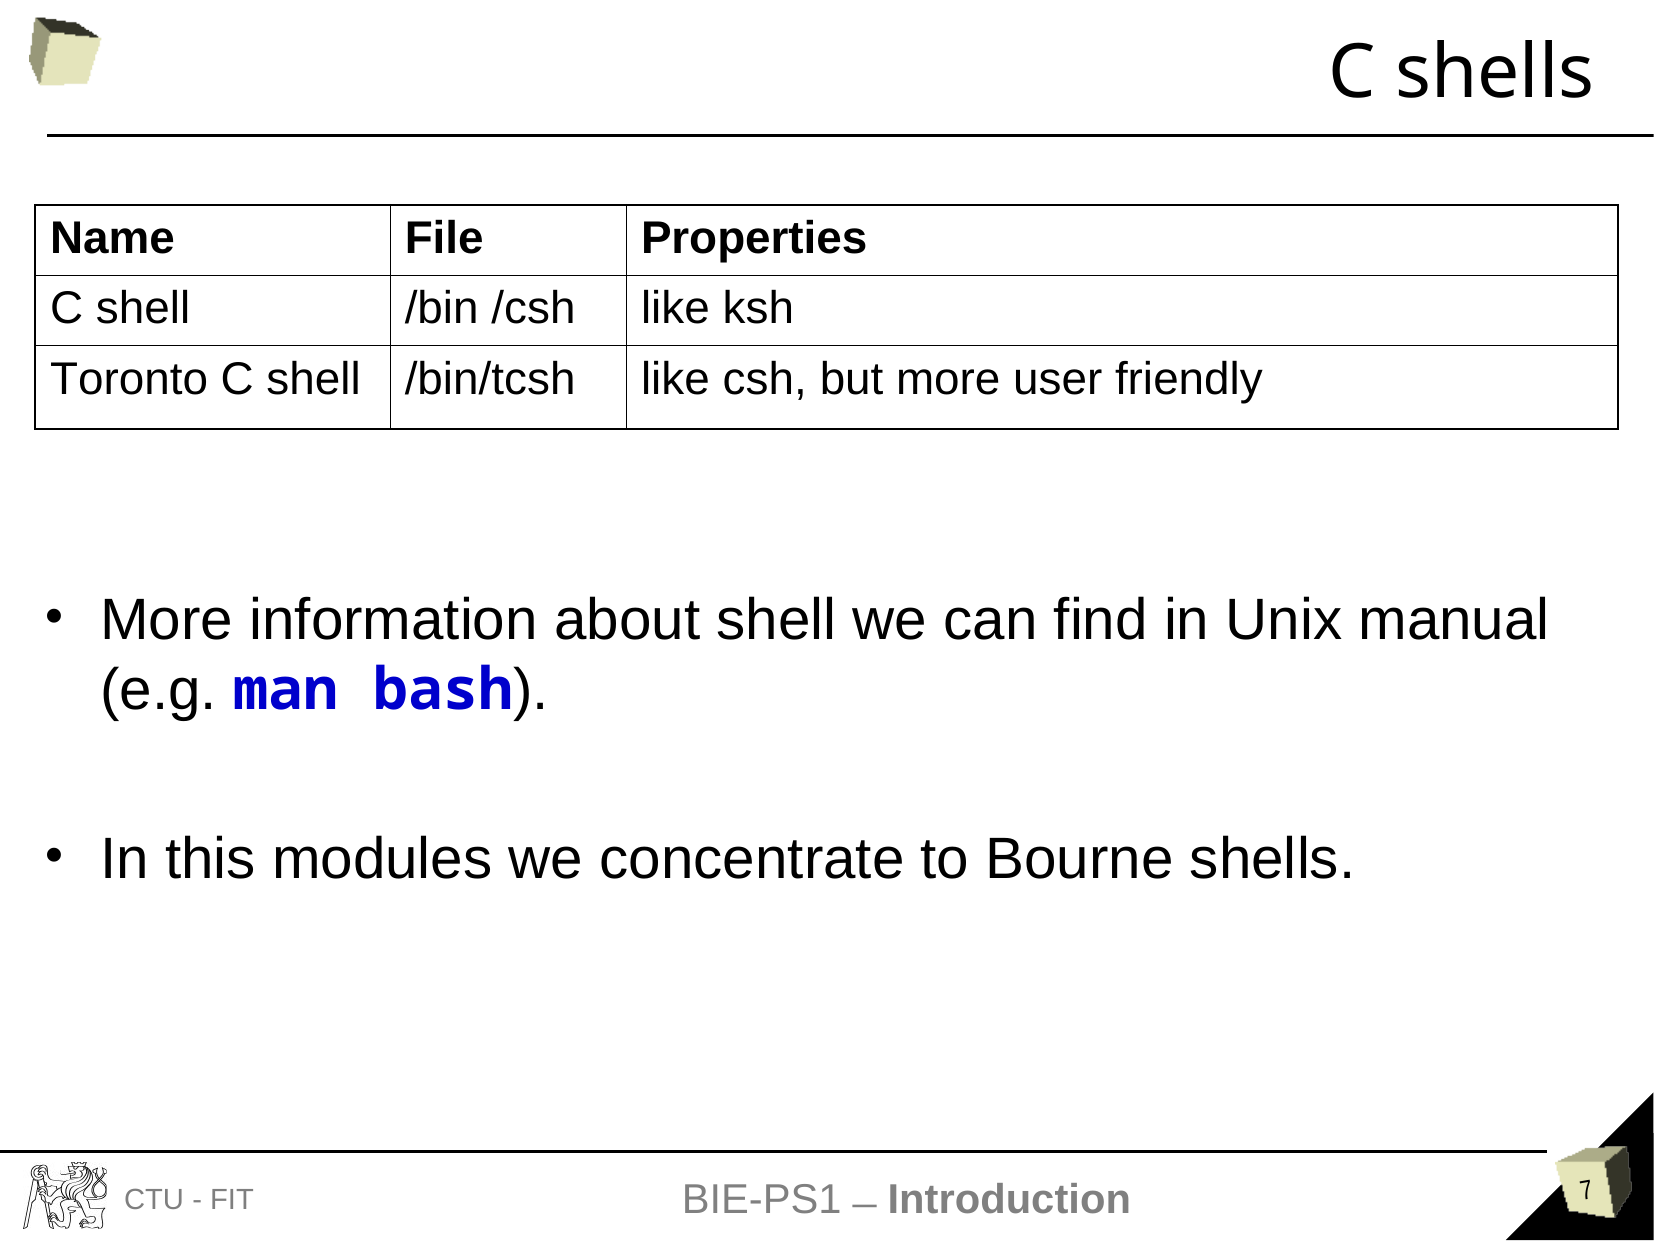

# C shells
More information about shell we can find in Unix manual (e.g. man bash).
In this modules we concentrate to Bourne shells.
| Name | File | Properties |
| --- | --- | --- |
| C shell | /bin /csh | like ksh |
| Toronto C shell | /bin/tcsh | like csh, but more user friendly |